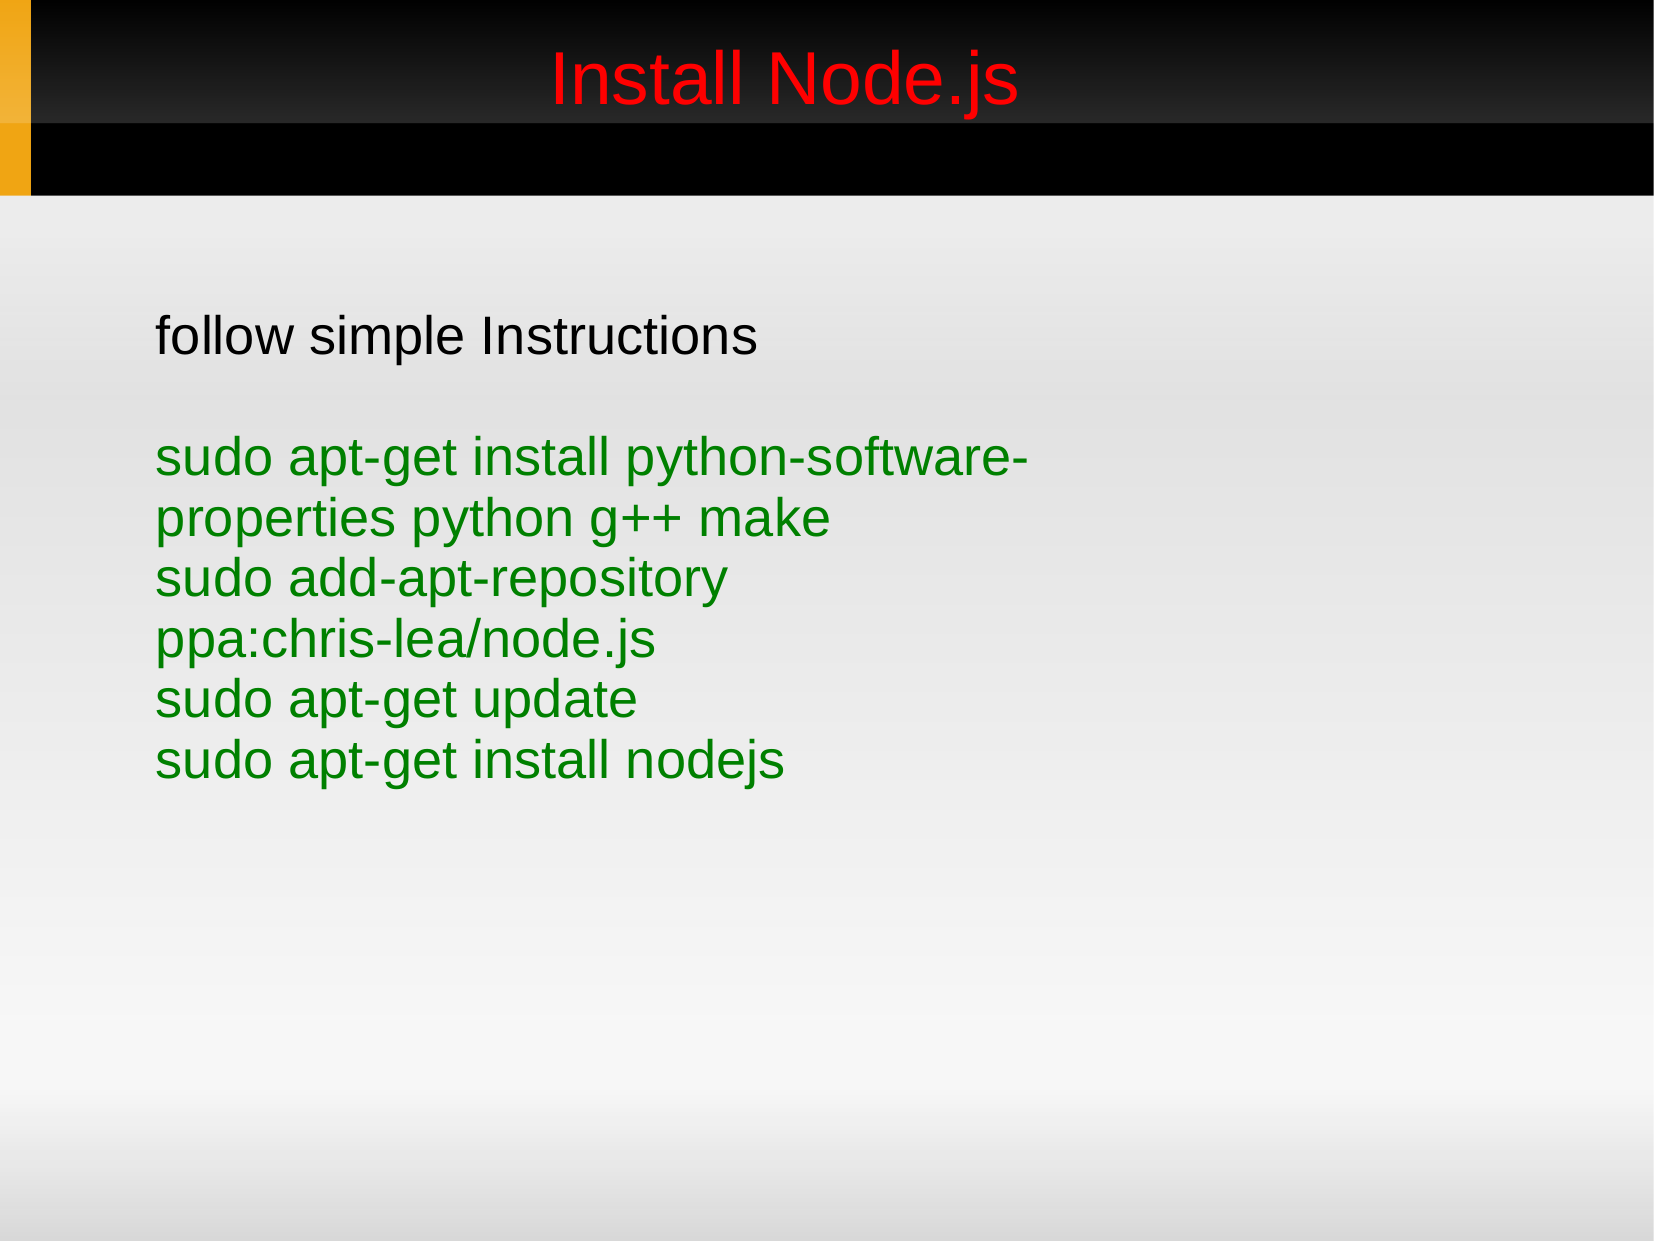

Install Node.js
follow simple Instructions
sudo apt-get install python-software-properties python g++ make
sudo add-apt-repository ppa:chris-lea/node.js
sudo apt-get update
sudo apt-get install nodejs